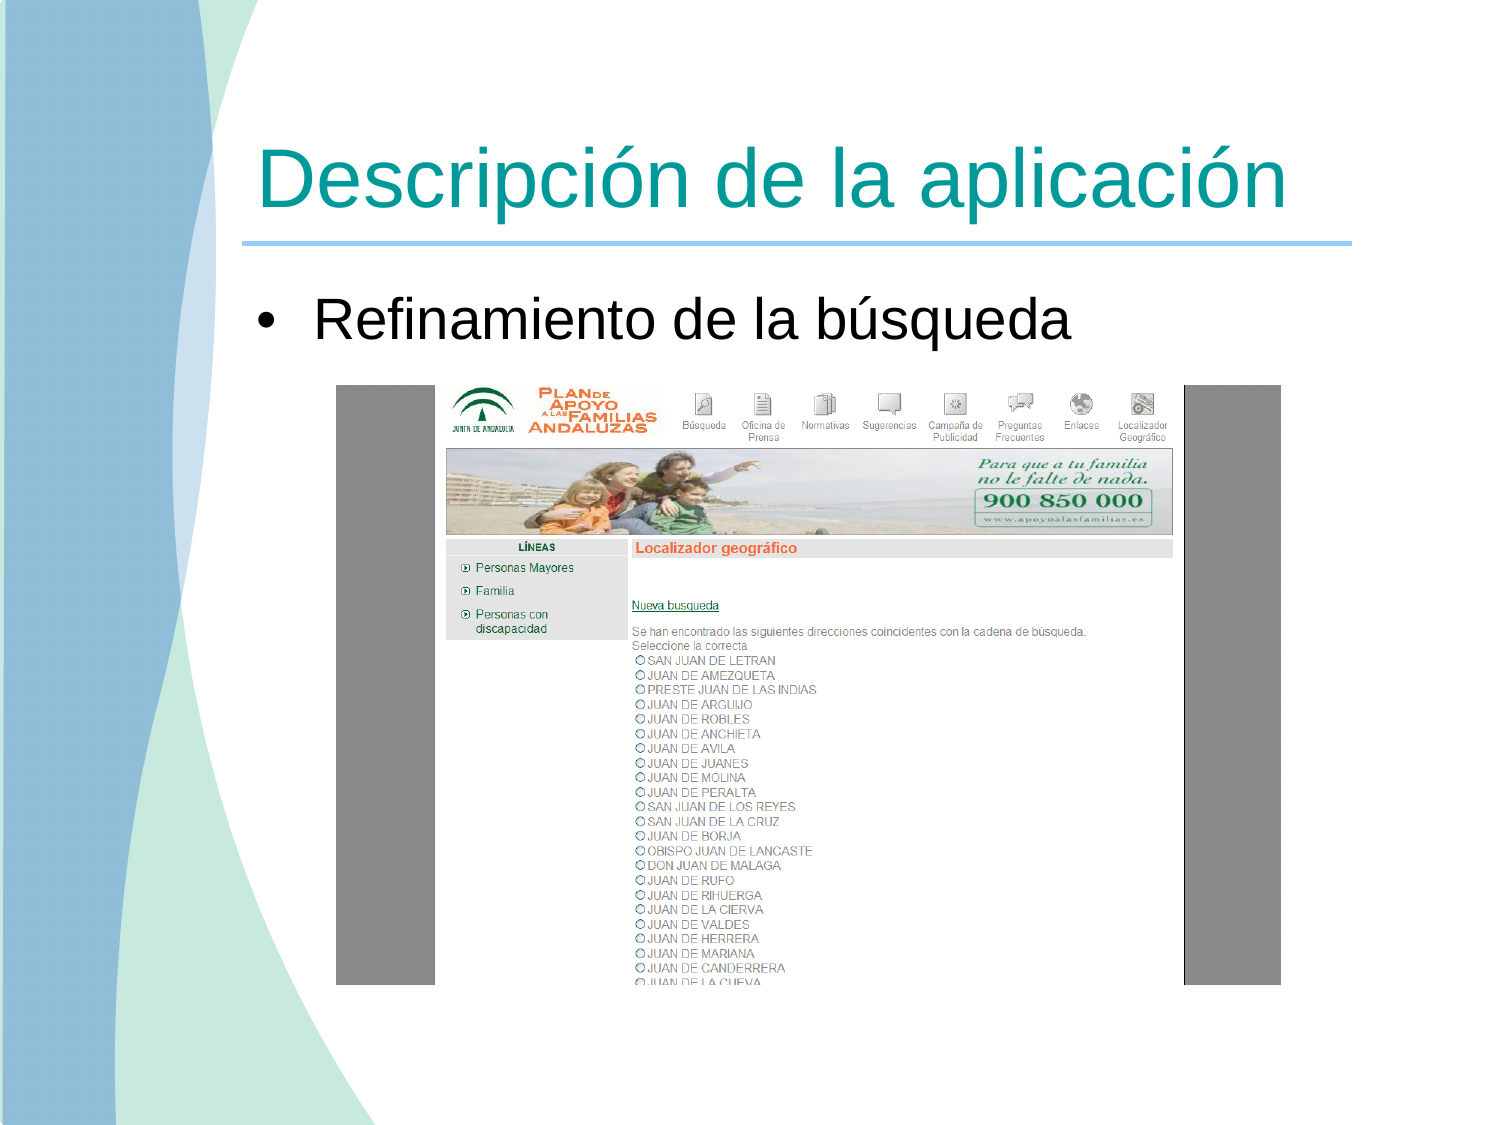

# Descripción de la aplicación
Refinamiento de la búsqueda